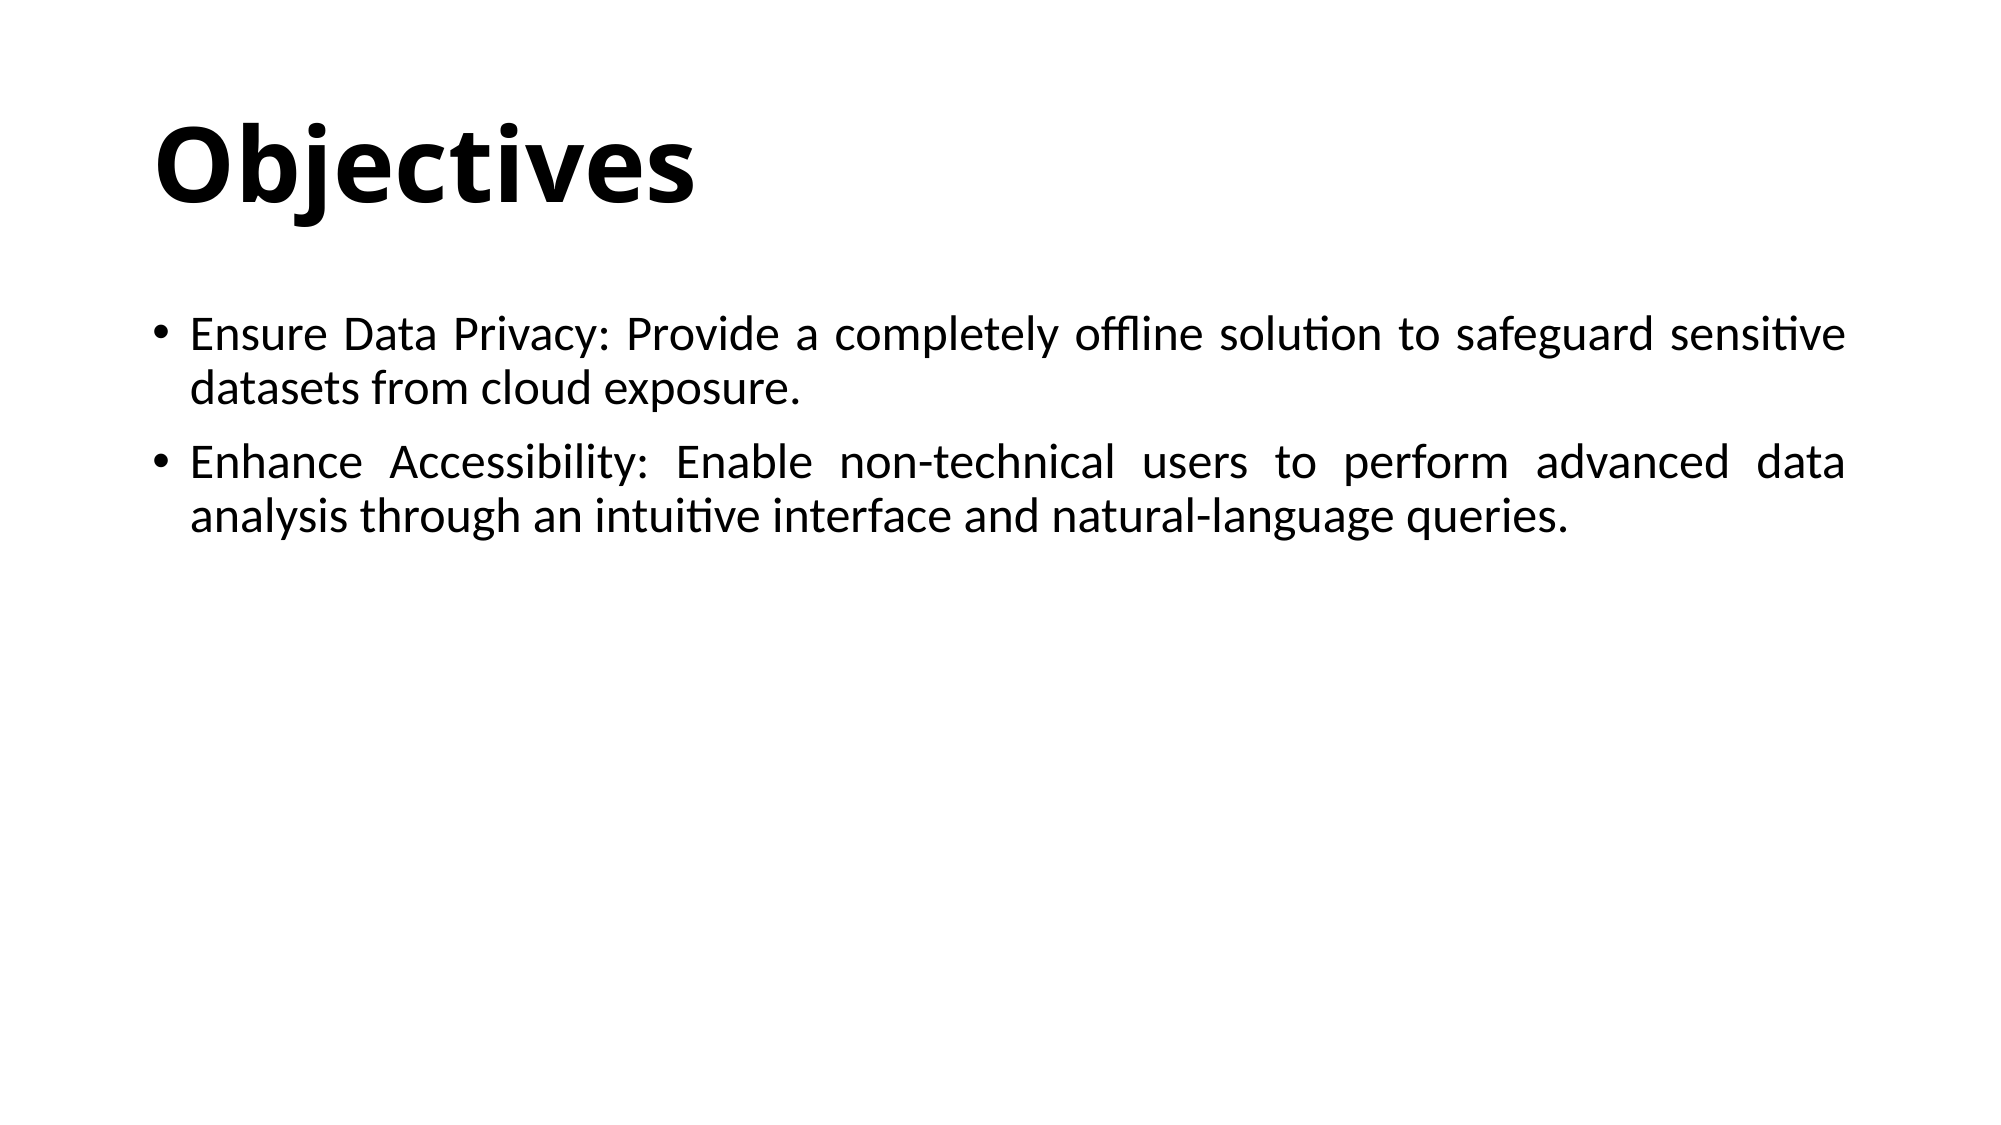

# Objectives
Ensure Data Privacy: Provide a completely offline solution to safeguard sensitive datasets from cloud exposure.
Enhance Accessibility: Enable non-technical users to perform advanced data analysis through an intuitive interface and natural-language queries.